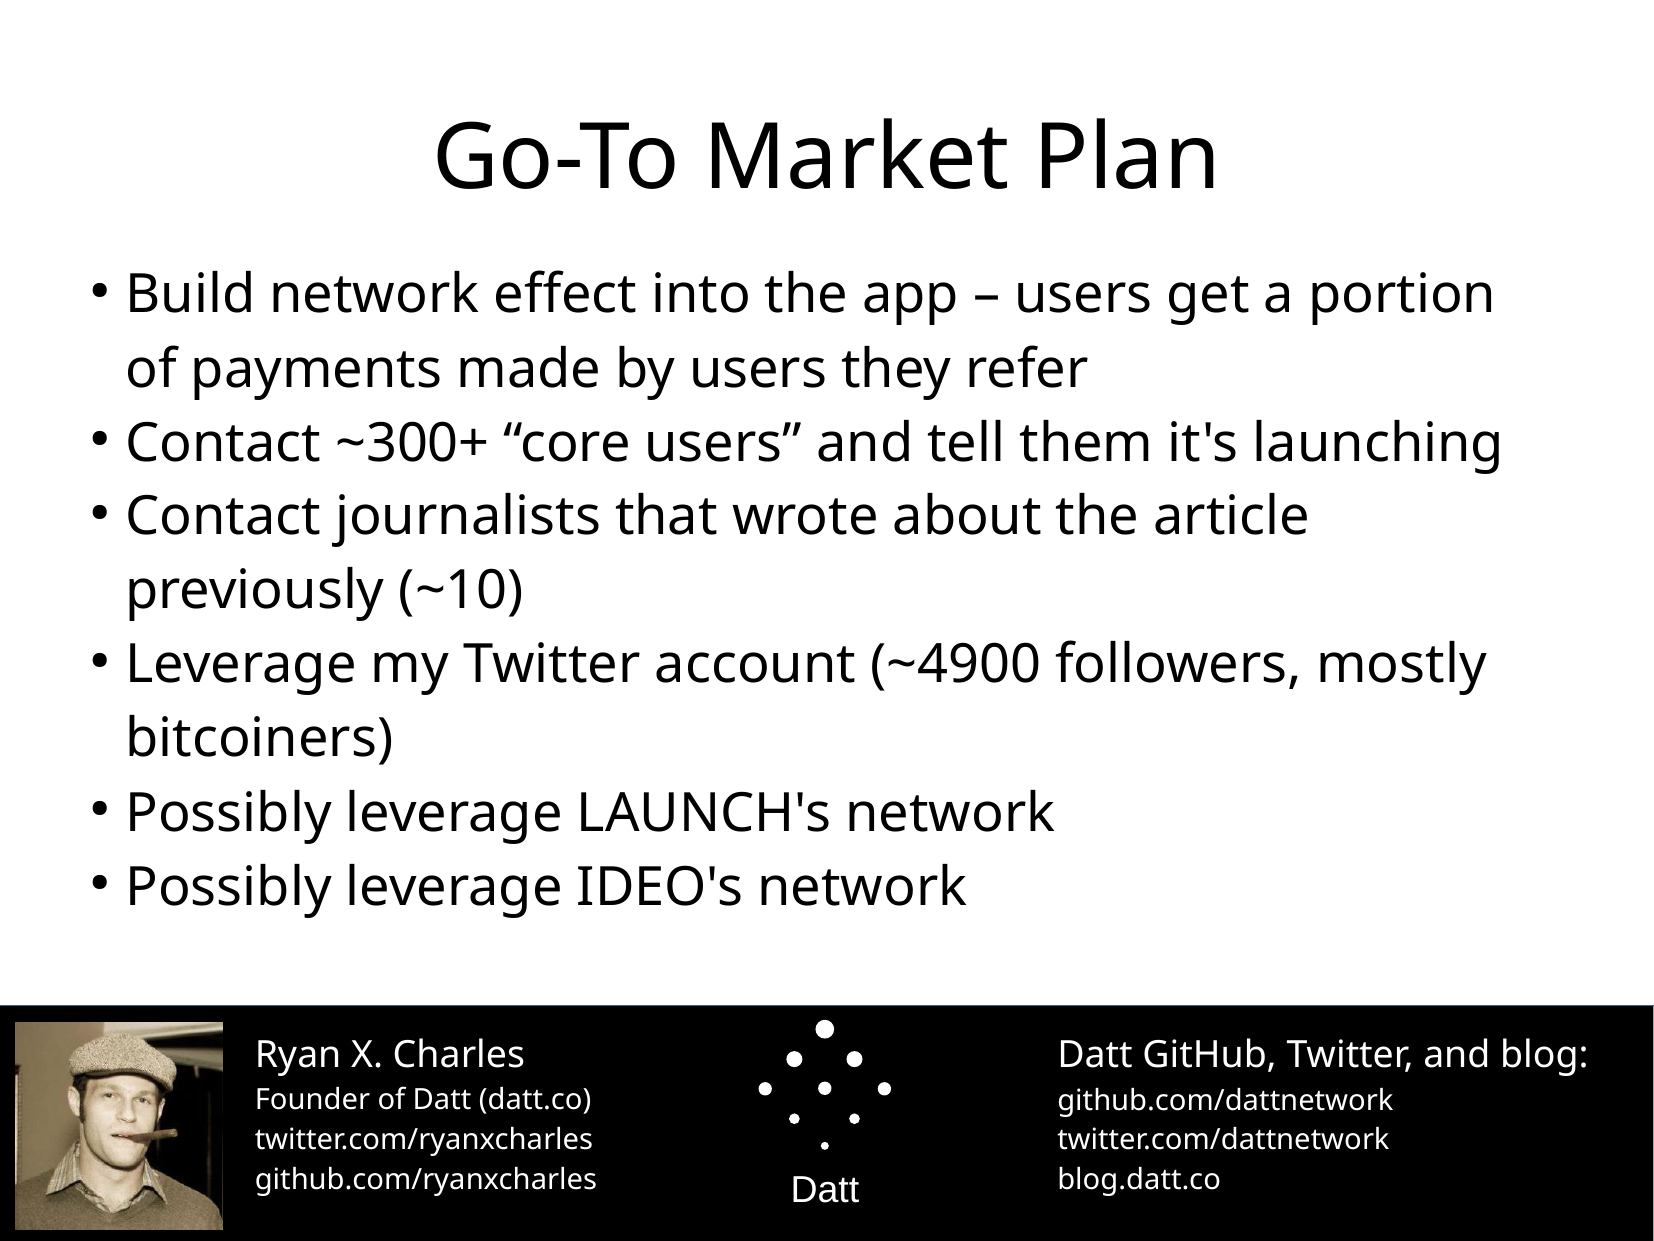

Go-To Market Plan
# Build network effect into the app – users get a portion of payments made by users they refer
Contact ~300+ “core users” and tell them it's launching
Contact journalists that wrote about the article previously (~10)
Leverage my Twitter account (~4900 followers, mostly bitcoiners)
Possibly leverage LAUNCH's network
Possibly leverage IDEO's network
Ryan X. Charles
Founder of Datt (datt.co)
twitter.com/ryanxcharles
github.com/ryanxcharles
Datt GitHub, Twitter, and blog:
github.com/dattnetwork
twitter.com/dattnetwork
blog.datt.co
Datt